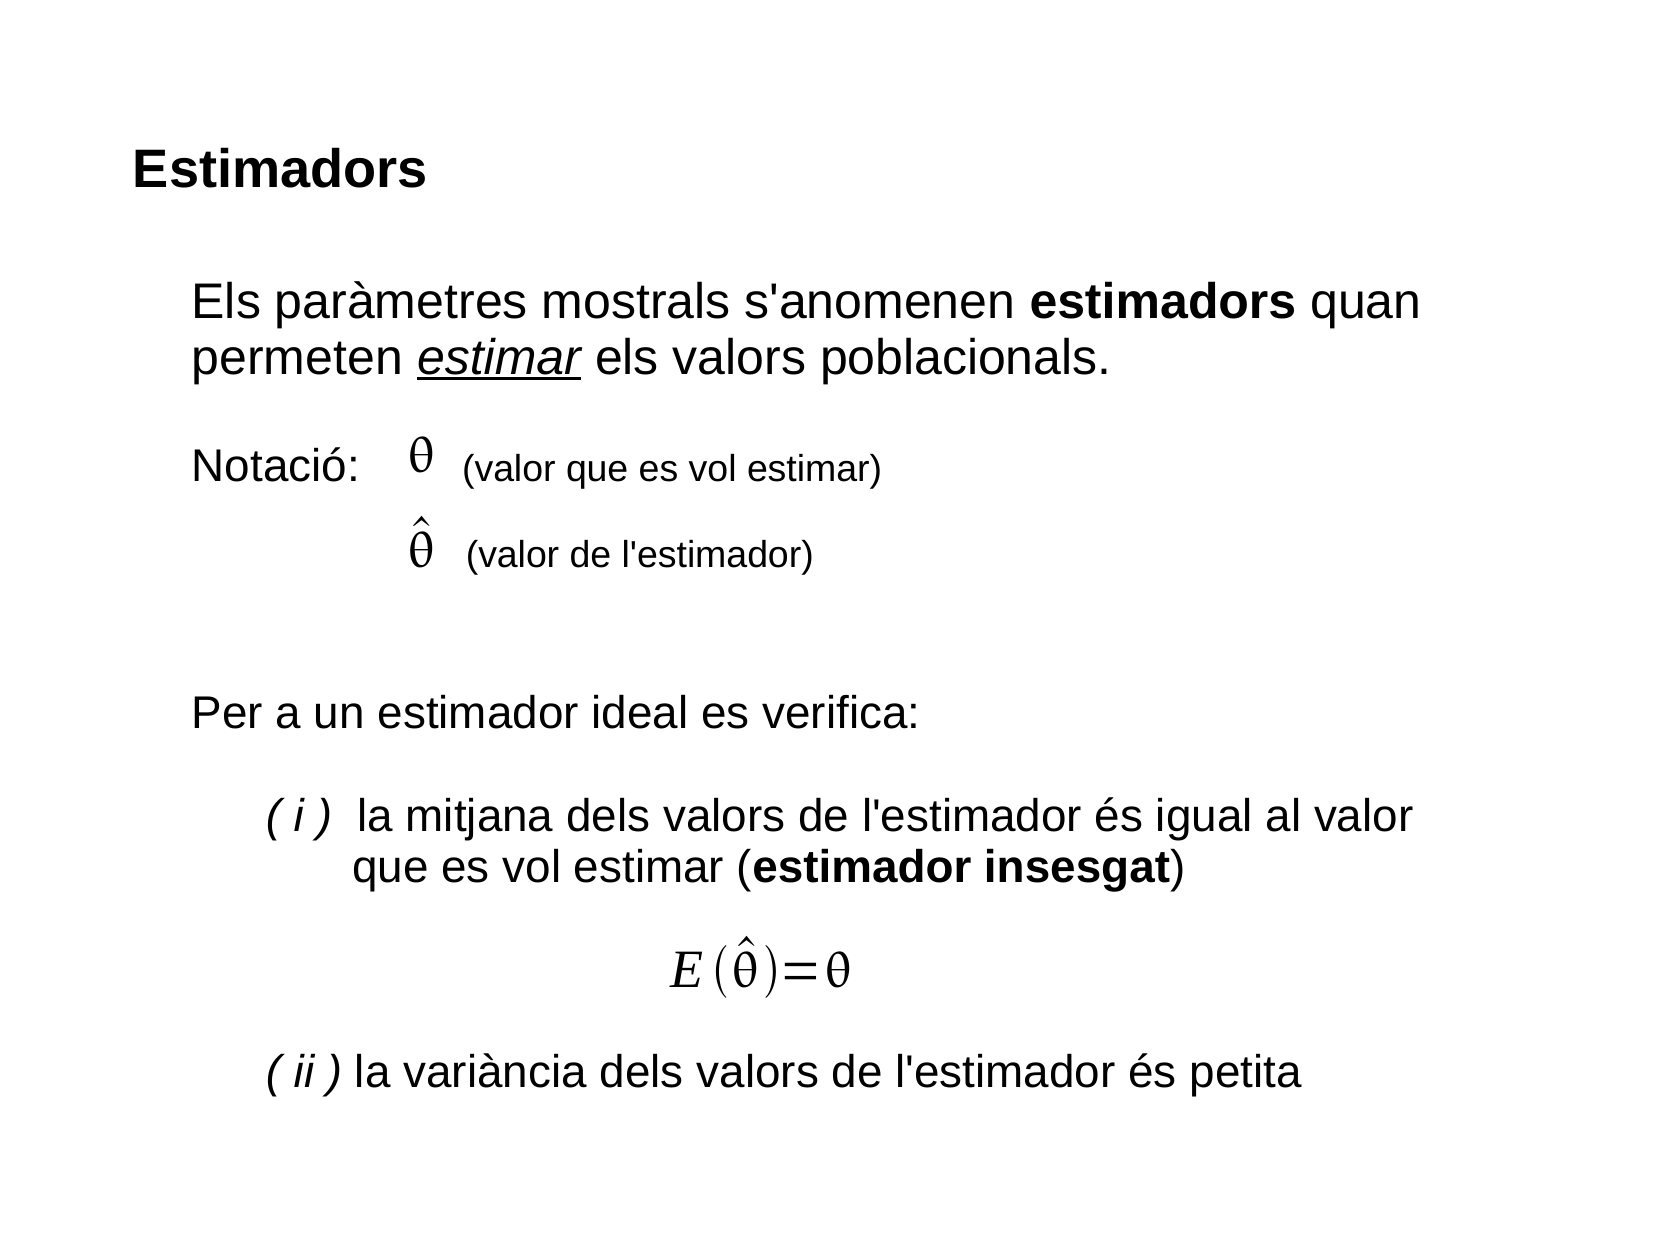

Estimadors
Els paràmetres mostrals s'anomenen estimadors quan permeten estimar els valors poblacionals.
Notació: (valor que es vol estimar)
			 (valor de l'estimador)
Per a un estimador ideal es verifica:
	( i ) la mitjana dels valors de l'estimador és igual al valor 			 que es vol estimar (estimador insesgat)
	( ii ) la variància dels valors de l'estimador és petita